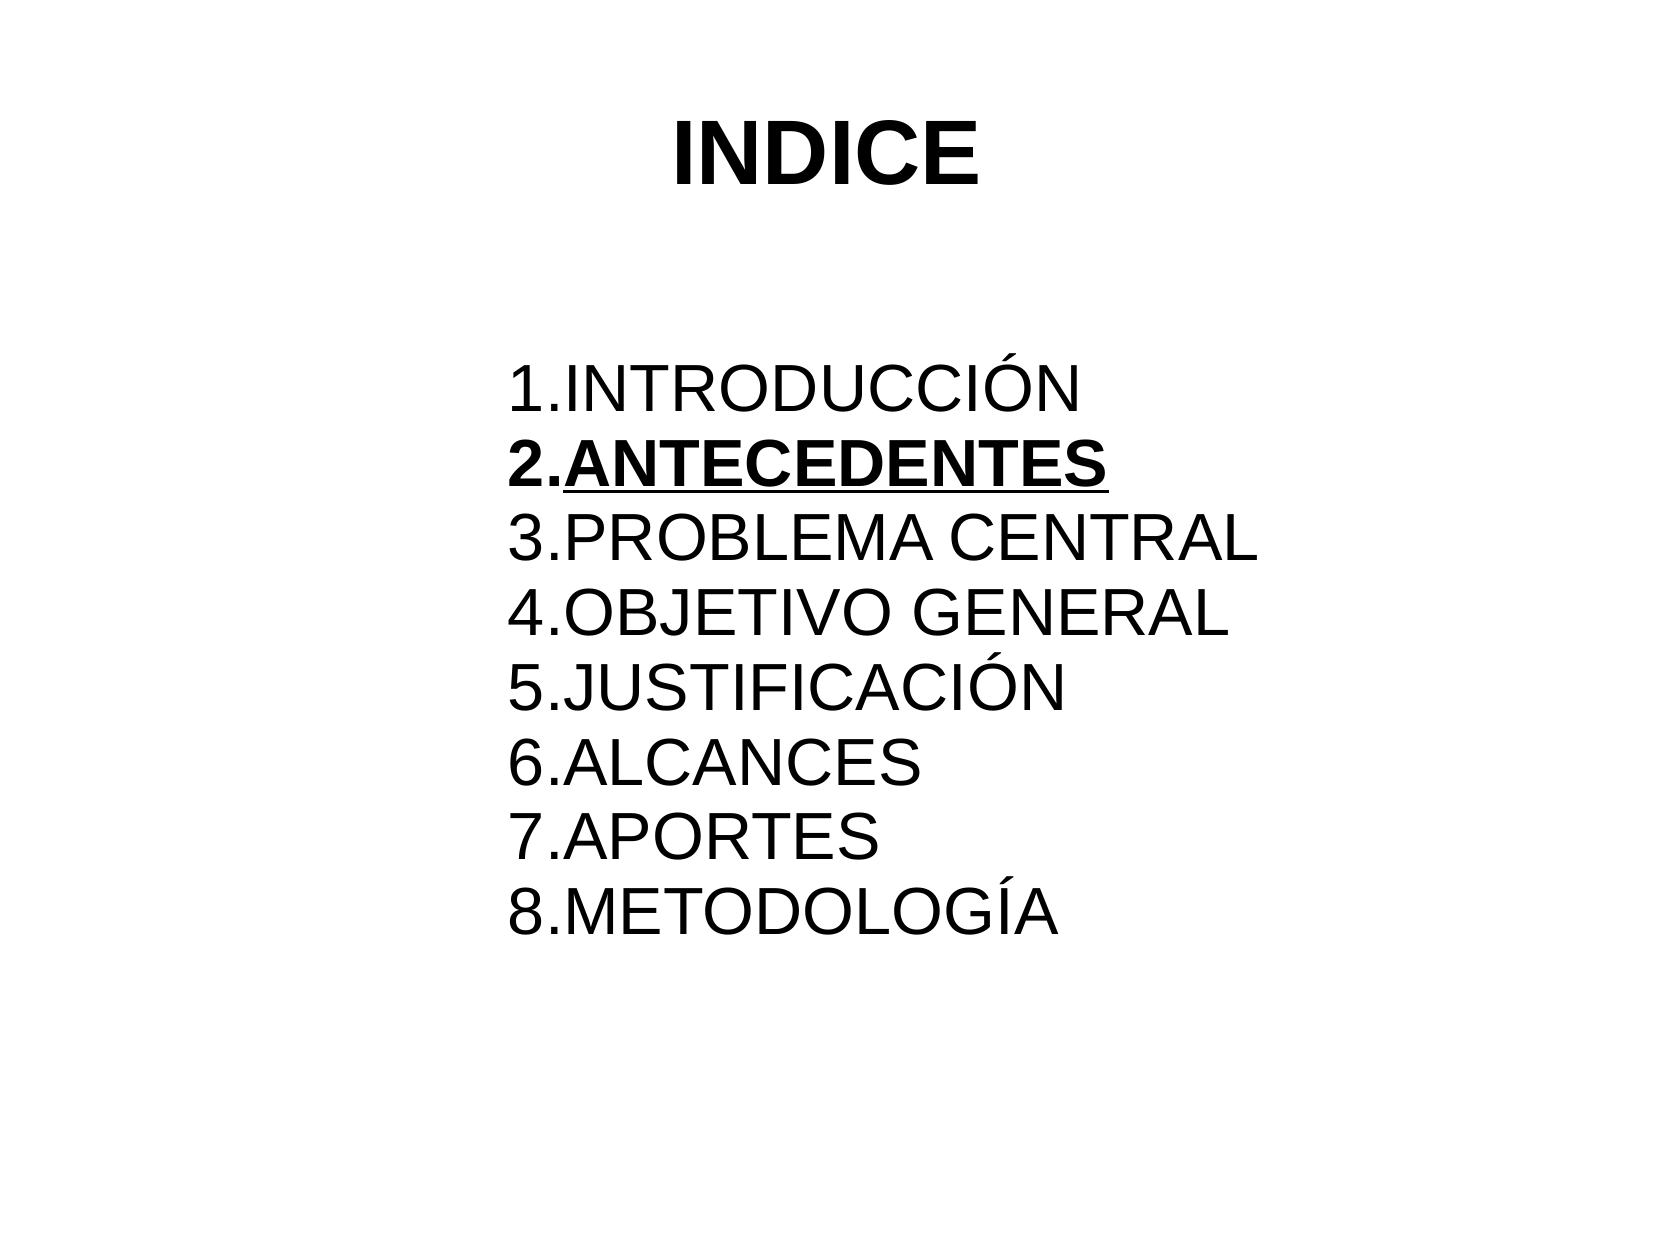

# INDICE
INTRODUCCIÓN
ANTECEDENTES
PROBLEMA CENTRAL
OBJETIVO GENERAL
JUSTIFICACIÓN
ALCANCES
APORTES
METODOLOGÍA